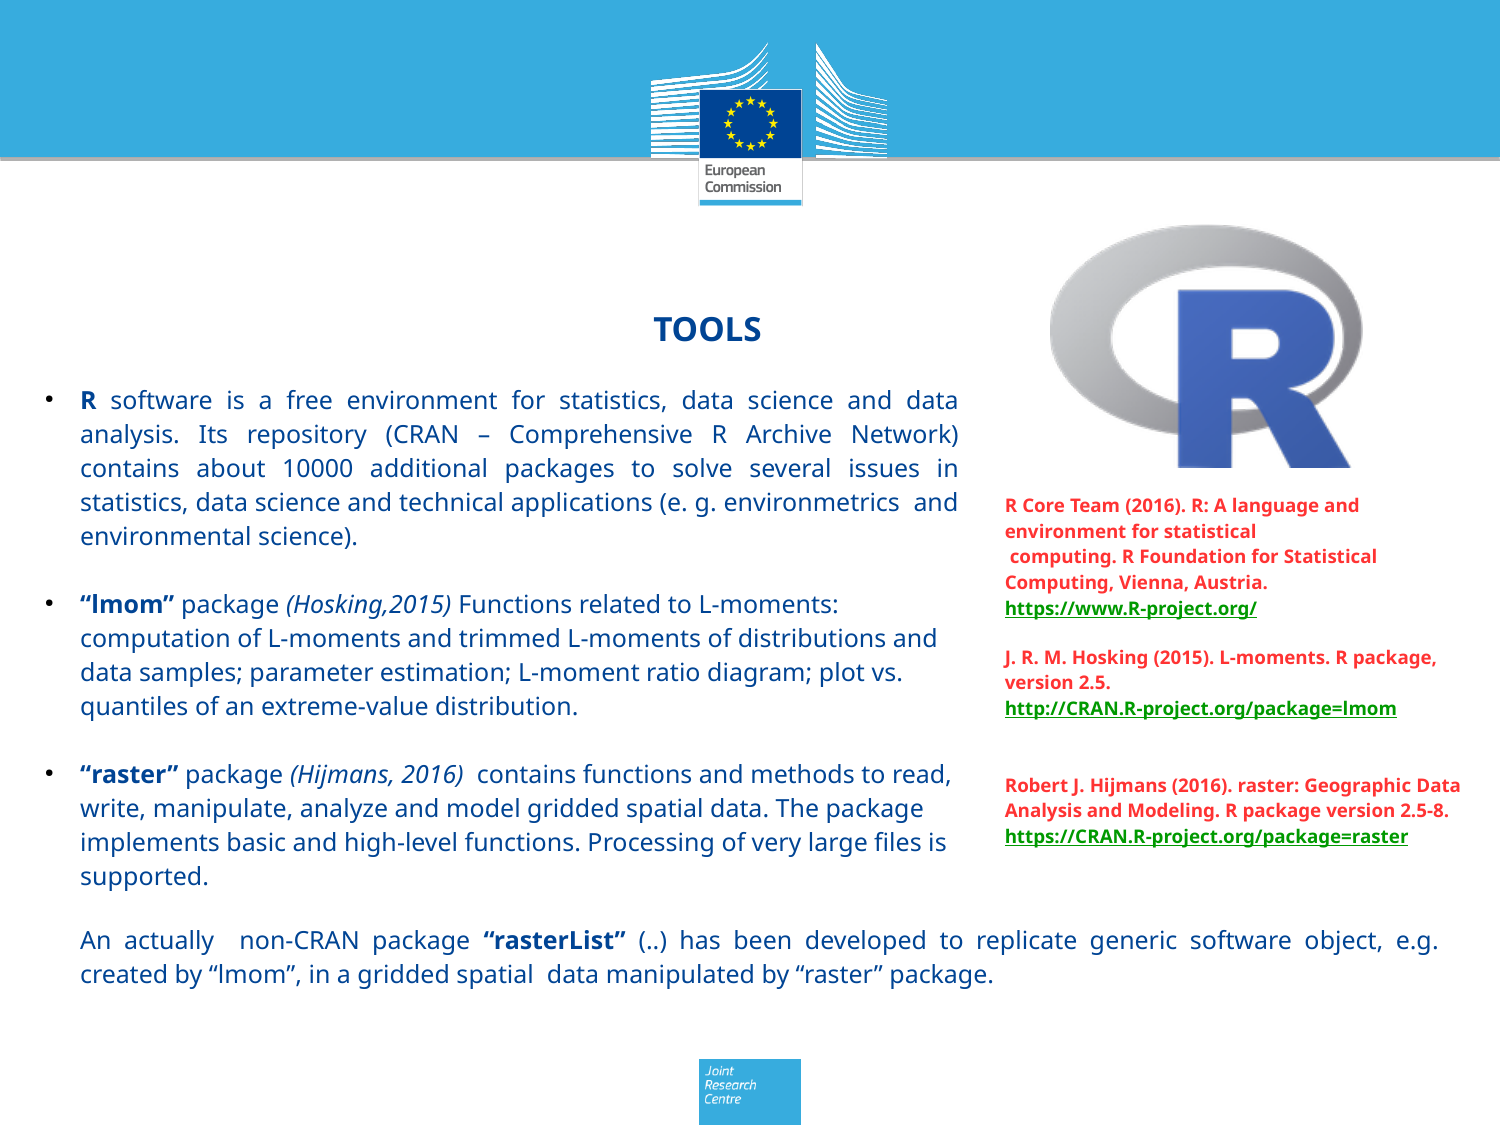

TOOLS
R software is a free environment for statistics, data science and data analysis. Its repository (CRAN – Comprehensive R Archive Network) contains about 10000 additional packages to solve several issues in statistics, data science and technical applications (e. g. environmetrics and environmental science).
“lmom” package (Hosking,2015) Functions related to L-moments: computation of L-moments and trimmed L-moments of distributions and data samples; parameter estimation; L-moment ratio diagram; plot vs. quantiles of an extreme-value distribution.
“raster” package (Hijmans, 2016) contains functions and methods to read, write, manipulate, analyze and model gridded spatial data. The package implements basic and high-level functions. Processing of very large files is supported.
R Core Team (2016). R: A language and environment for statistical
 computing. R Foundation for Statistical Computing, Vienna, Austria.
https://www.R-project.org/
J. R. M. Hosking (2015). L-moments. R package, version 2.5. http://CRAN.R-project.org/package=lmom
Robert J. Hijmans (2016). raster: Geographic Data Analysis and Modeling. R package version 2.5-8. https://CRAN.R-project.org/package=raster
An actually non-CRAN package “rasterList” (..) has been developed to replicate generic software object, e.g. created by “lmom”, in a gridded spatial data manipulated by “raster” package.